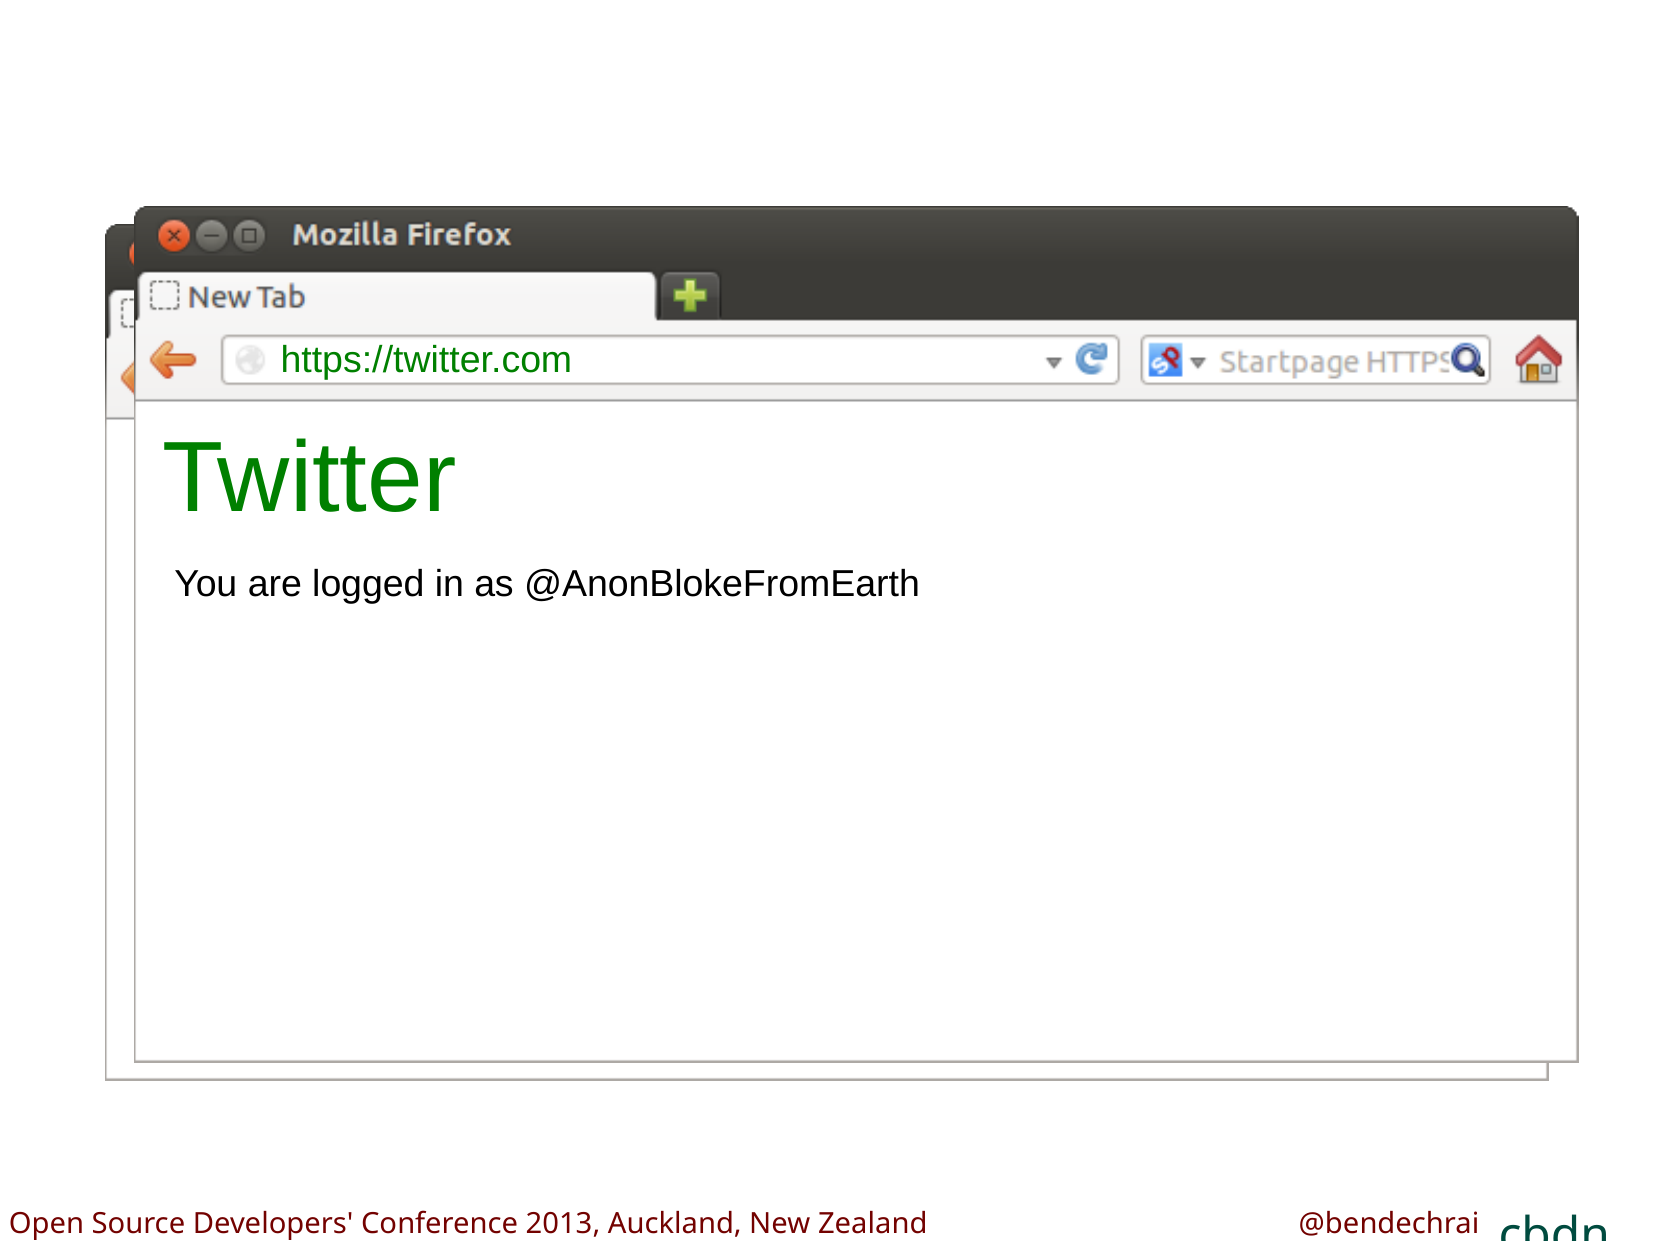

https://twitter.com
Twitter
You are logged in as @AnonBlokeFromEarth
https://yourbank.com
Internet Banking
Welcome back Ben!
Singe your last log in:
- An automatic transfer of $123.45 was made to Ben&rsquo;s Credit Card.
cbdn
Open Source Developers' Conference 2013, Auckland, New Zealand
@bendechrai